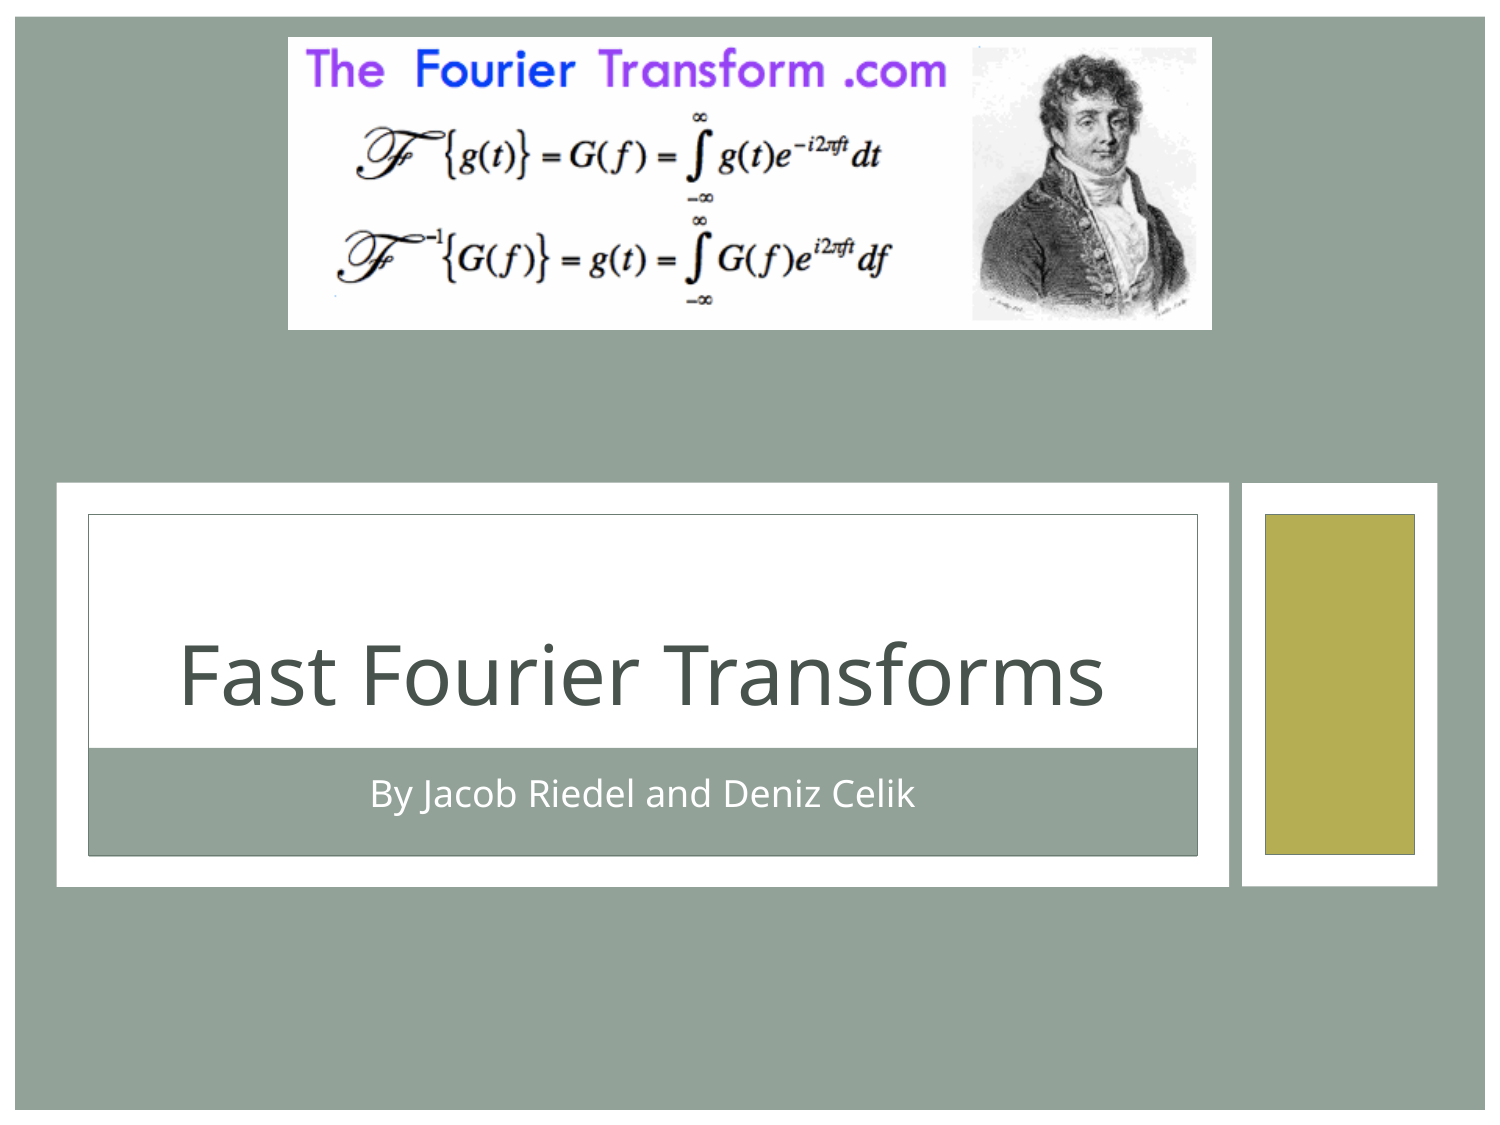

Fast Fourier Transforms
By Jacob Riedel and Deniz Celik